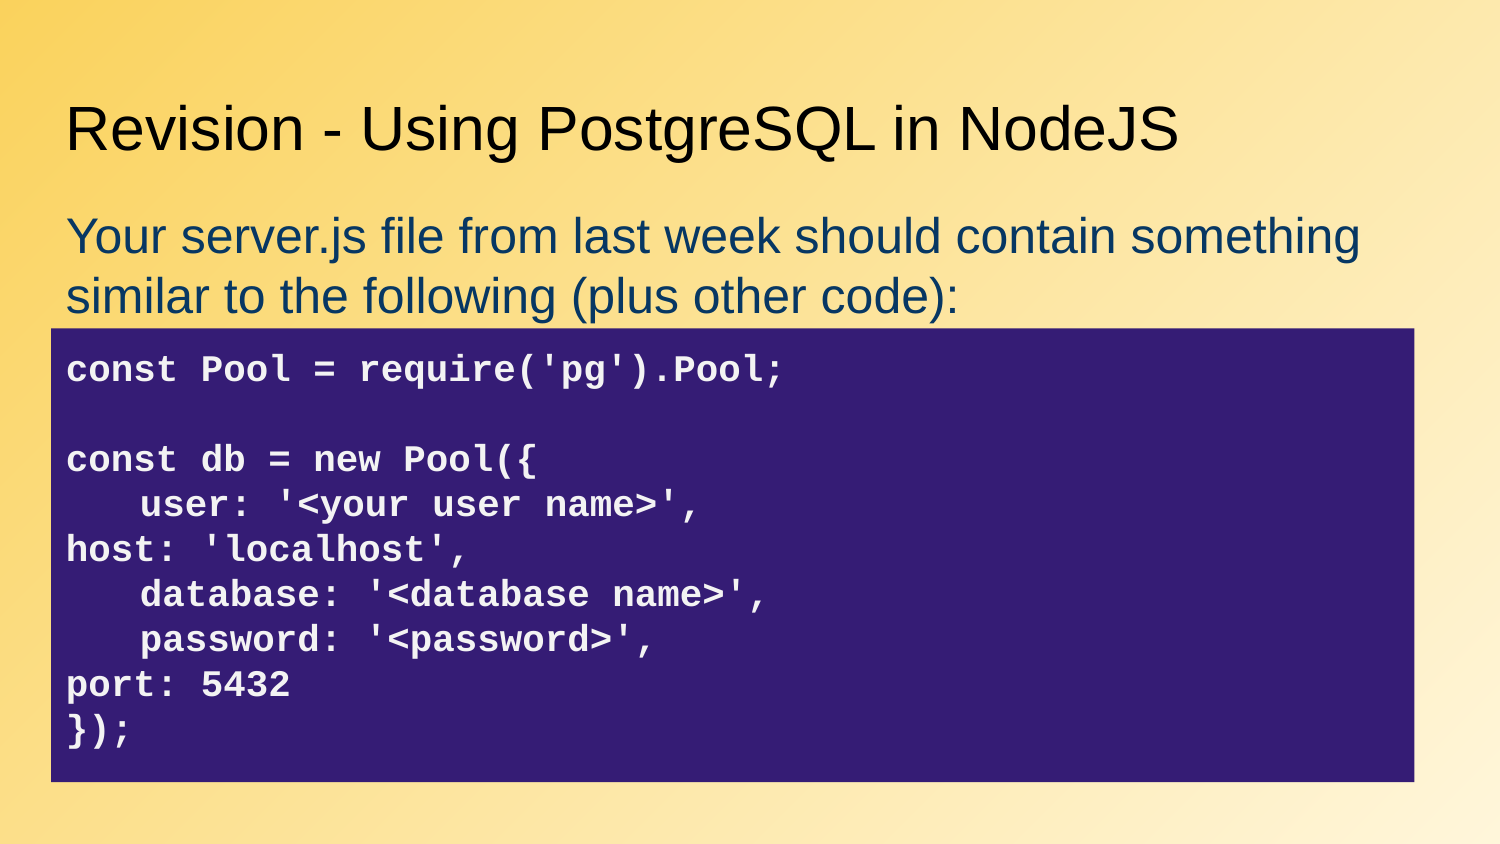

Revision - Using PostgreSQL in NodeJS
Your server.js file from last week should contain something similar to the following (plus other code):
const Pool = require('pg').Pool;
const db = new Pool({
	user: '<your user name>',
host: 'localhost',
	database: '<database name>',
	password: '<password>',
port: 5432
});